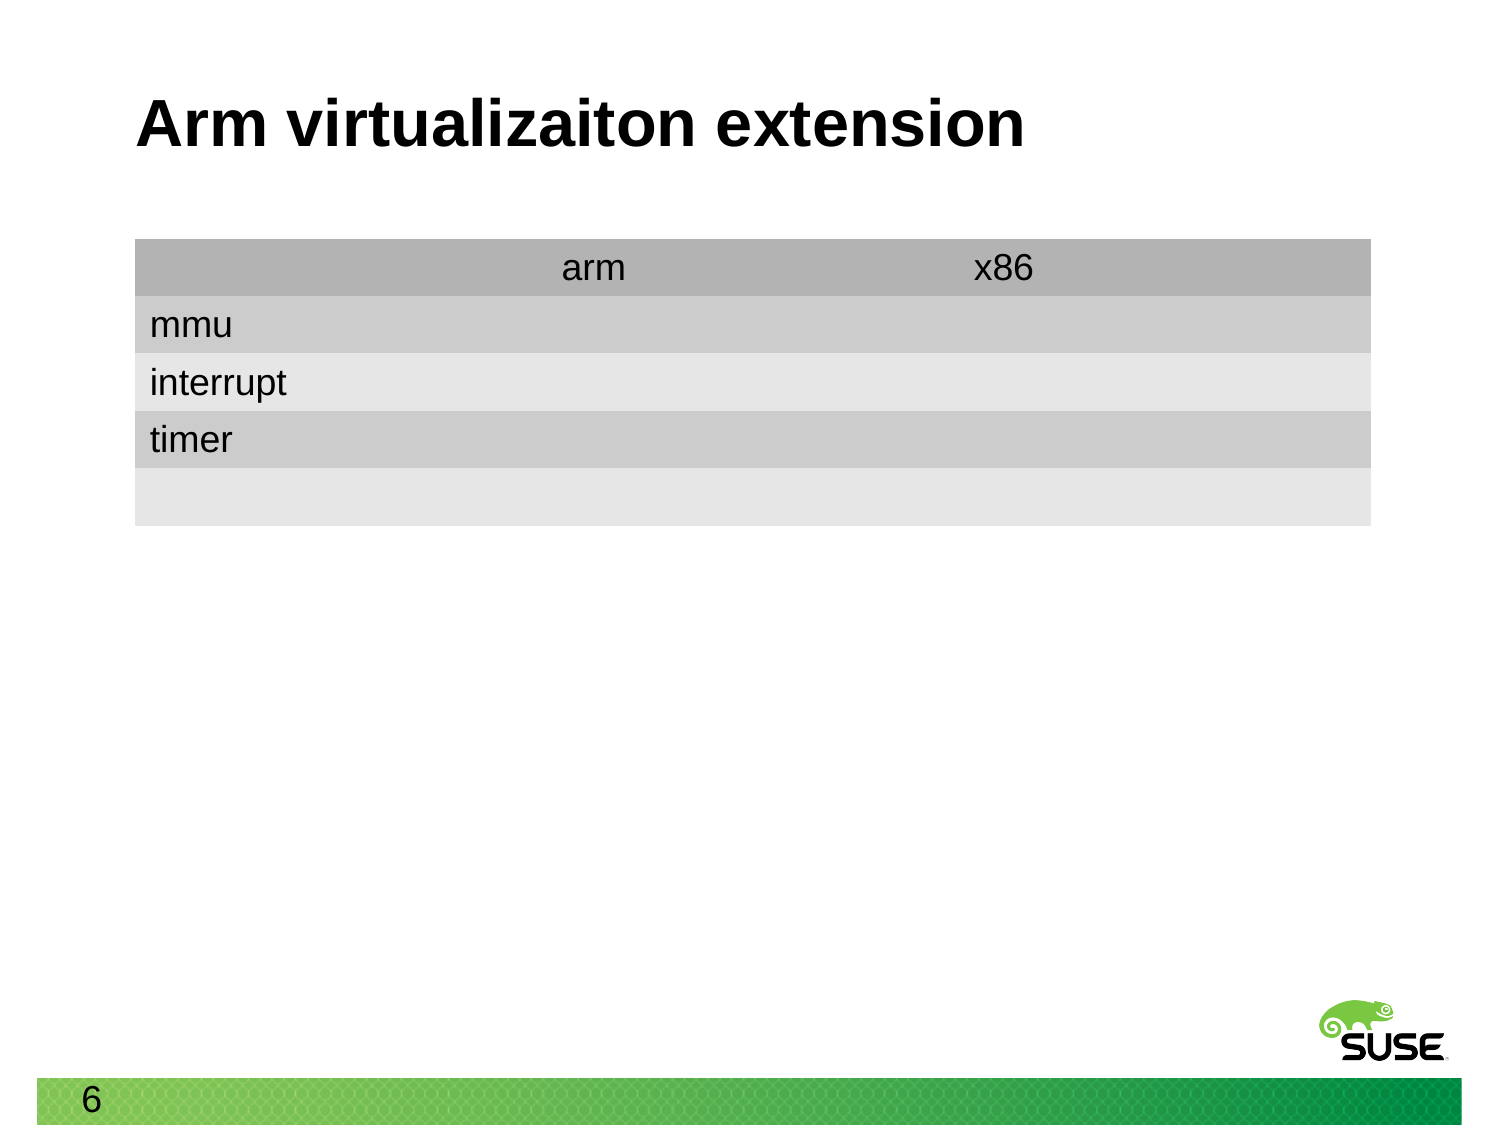

# Arm virtualizaiton extension
| | arm | x86 |
| --- | --- | --- |
| mmu | | |
| interrupt | | |
| timer | | |
| | | |